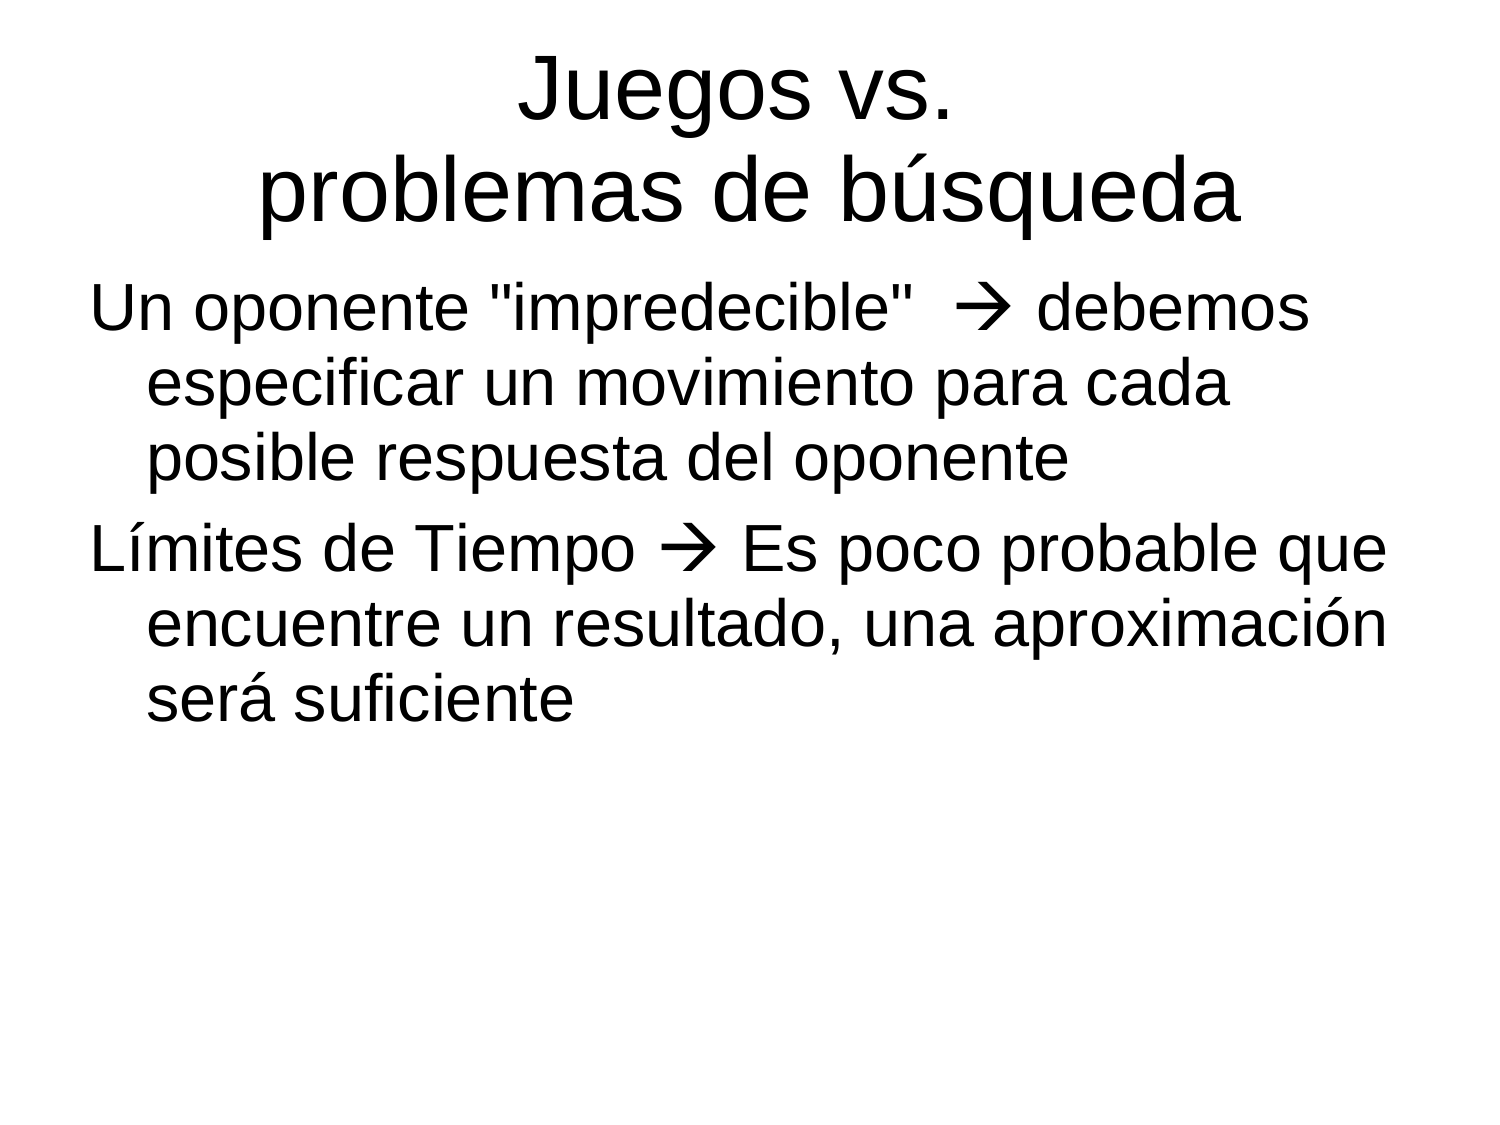

# Juegos vs. problemas de búsqueda
Un oponente "impredecible"  debemos especificar un movimiento para cada posible respuesta del oponente
Límites de Tiempo  Es poco probable que encuentre un resultado, una aproximación será suficiente